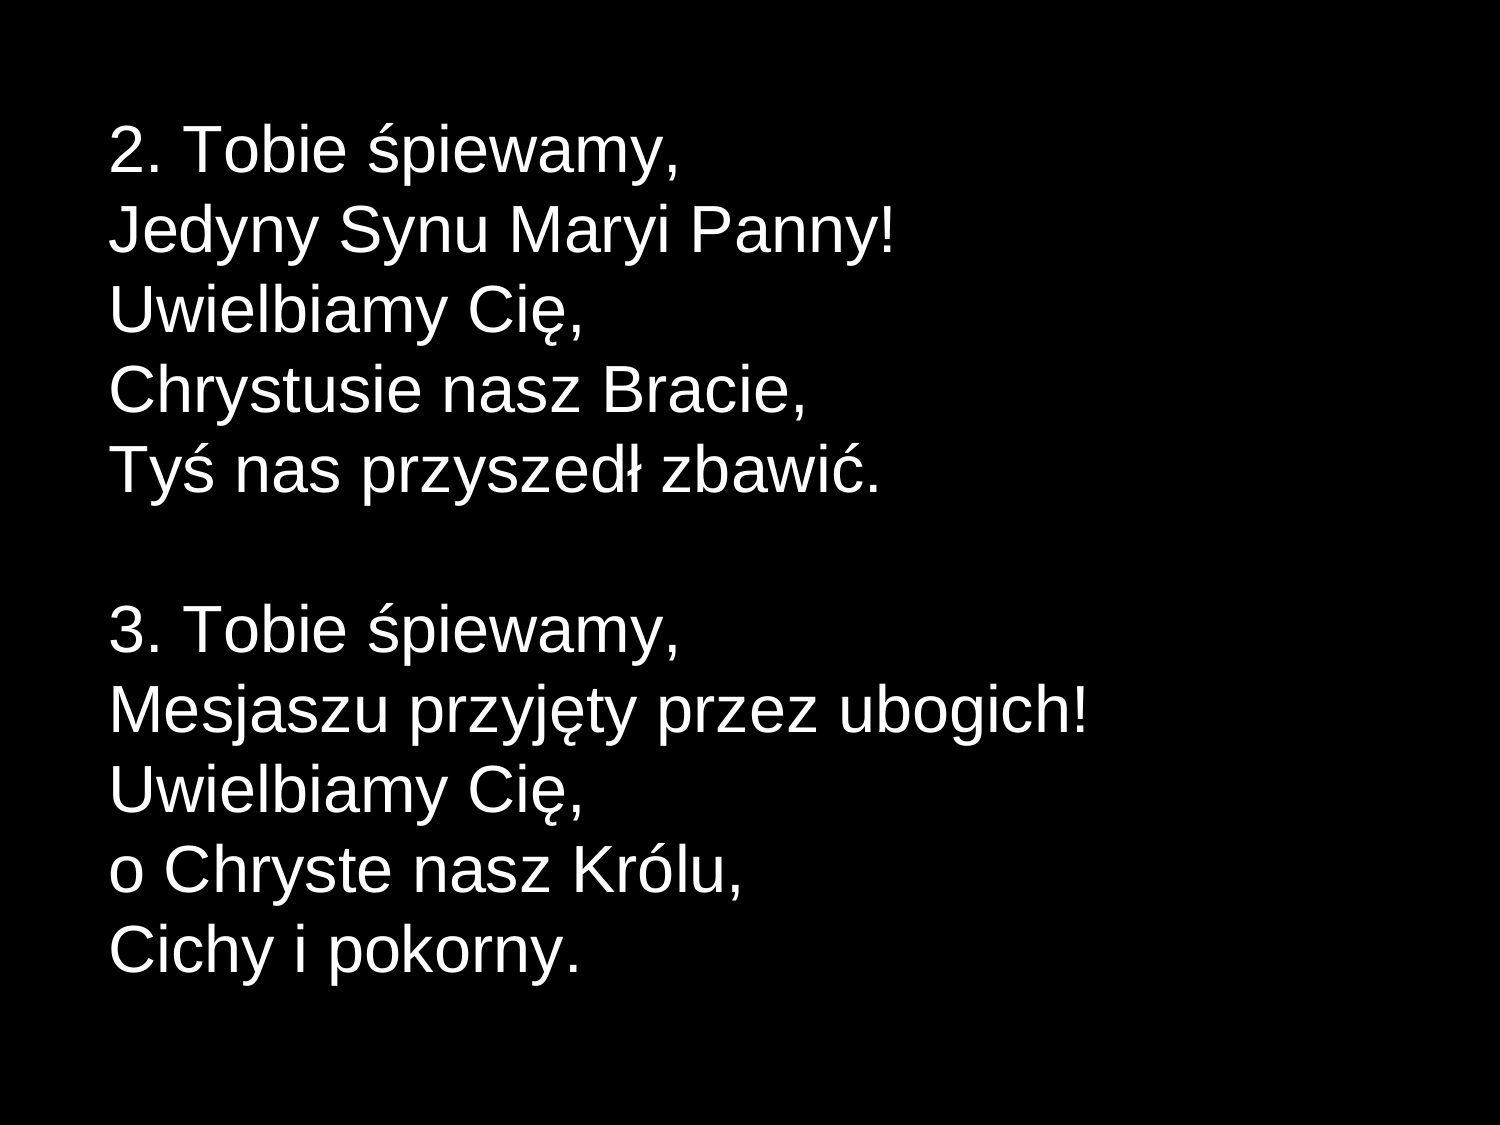

2. Tobie śpiewamy,
Jedyny Synu Maryi Panny!
Uwielbiamy Cię,
Chrystusie nasz Bracie,
Tyś nas przyszedł zbawić.
3. Tobie śpiewamy,
Mesjaszu przyjęty przez ubogich!
Uwielbiamy Cię,
o Chryste nasz Królu,
Cichy i pokorny.